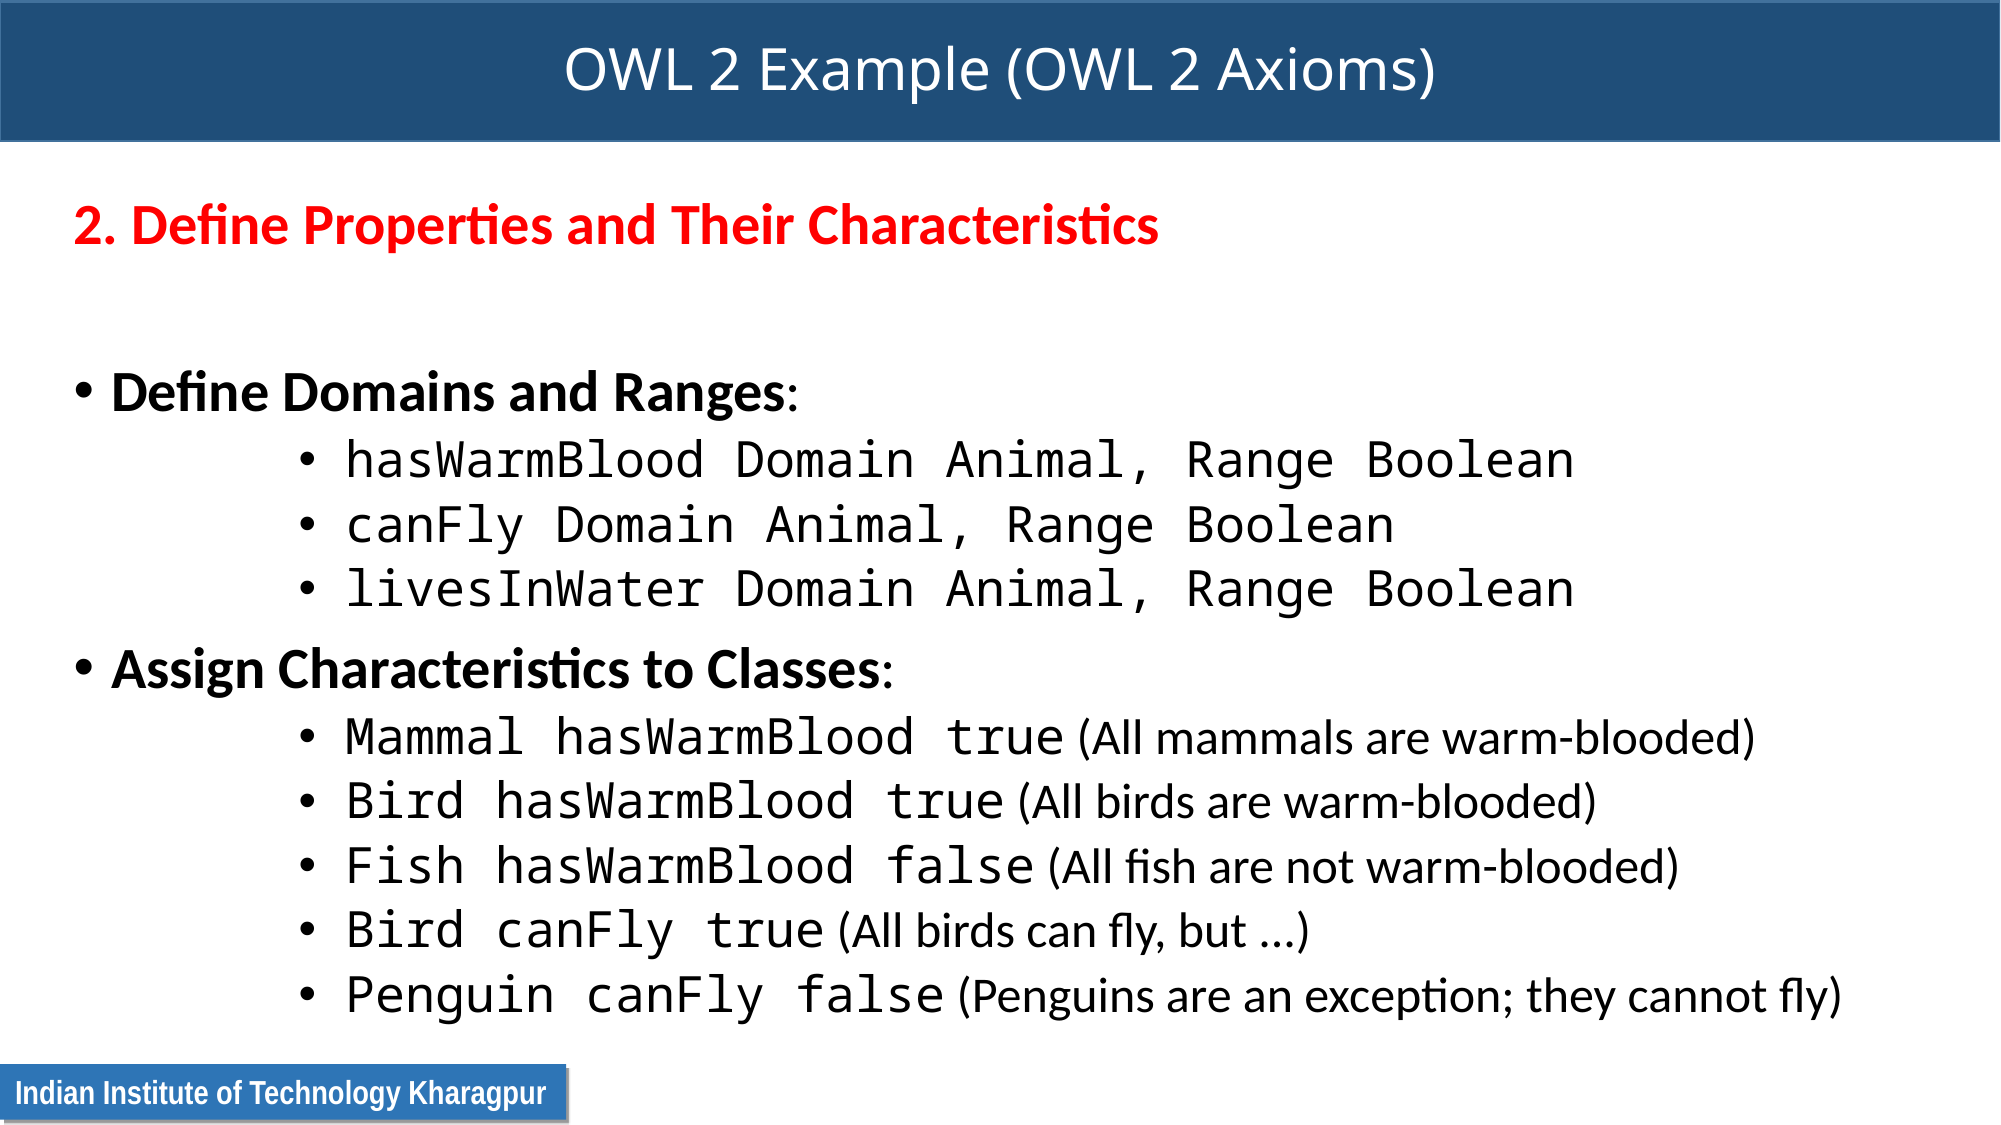

OWL 2 Example (OWL 2 Axioms)
# 2. Define Properties and Their Characteristics
Define Domains and Ranges:
hasWarmBlood Domain Animal, Range Boolean
canFly Domain Animal, Range Boolean
livesInWater Domain Animal, Range Boolean
Assign Characteristics to Classes:
Mammal hasWarmBlood true (All mammals are warm-blooded)
Bird hasWarmBlood true (All birds are warm-blooded)
Fish hasWarmBlood false (All fish are not warm-blooded)
Bird canFly true (All birds can fly, but ...)
Penguin canFly false (Penguins are an exception; they cannot fly)